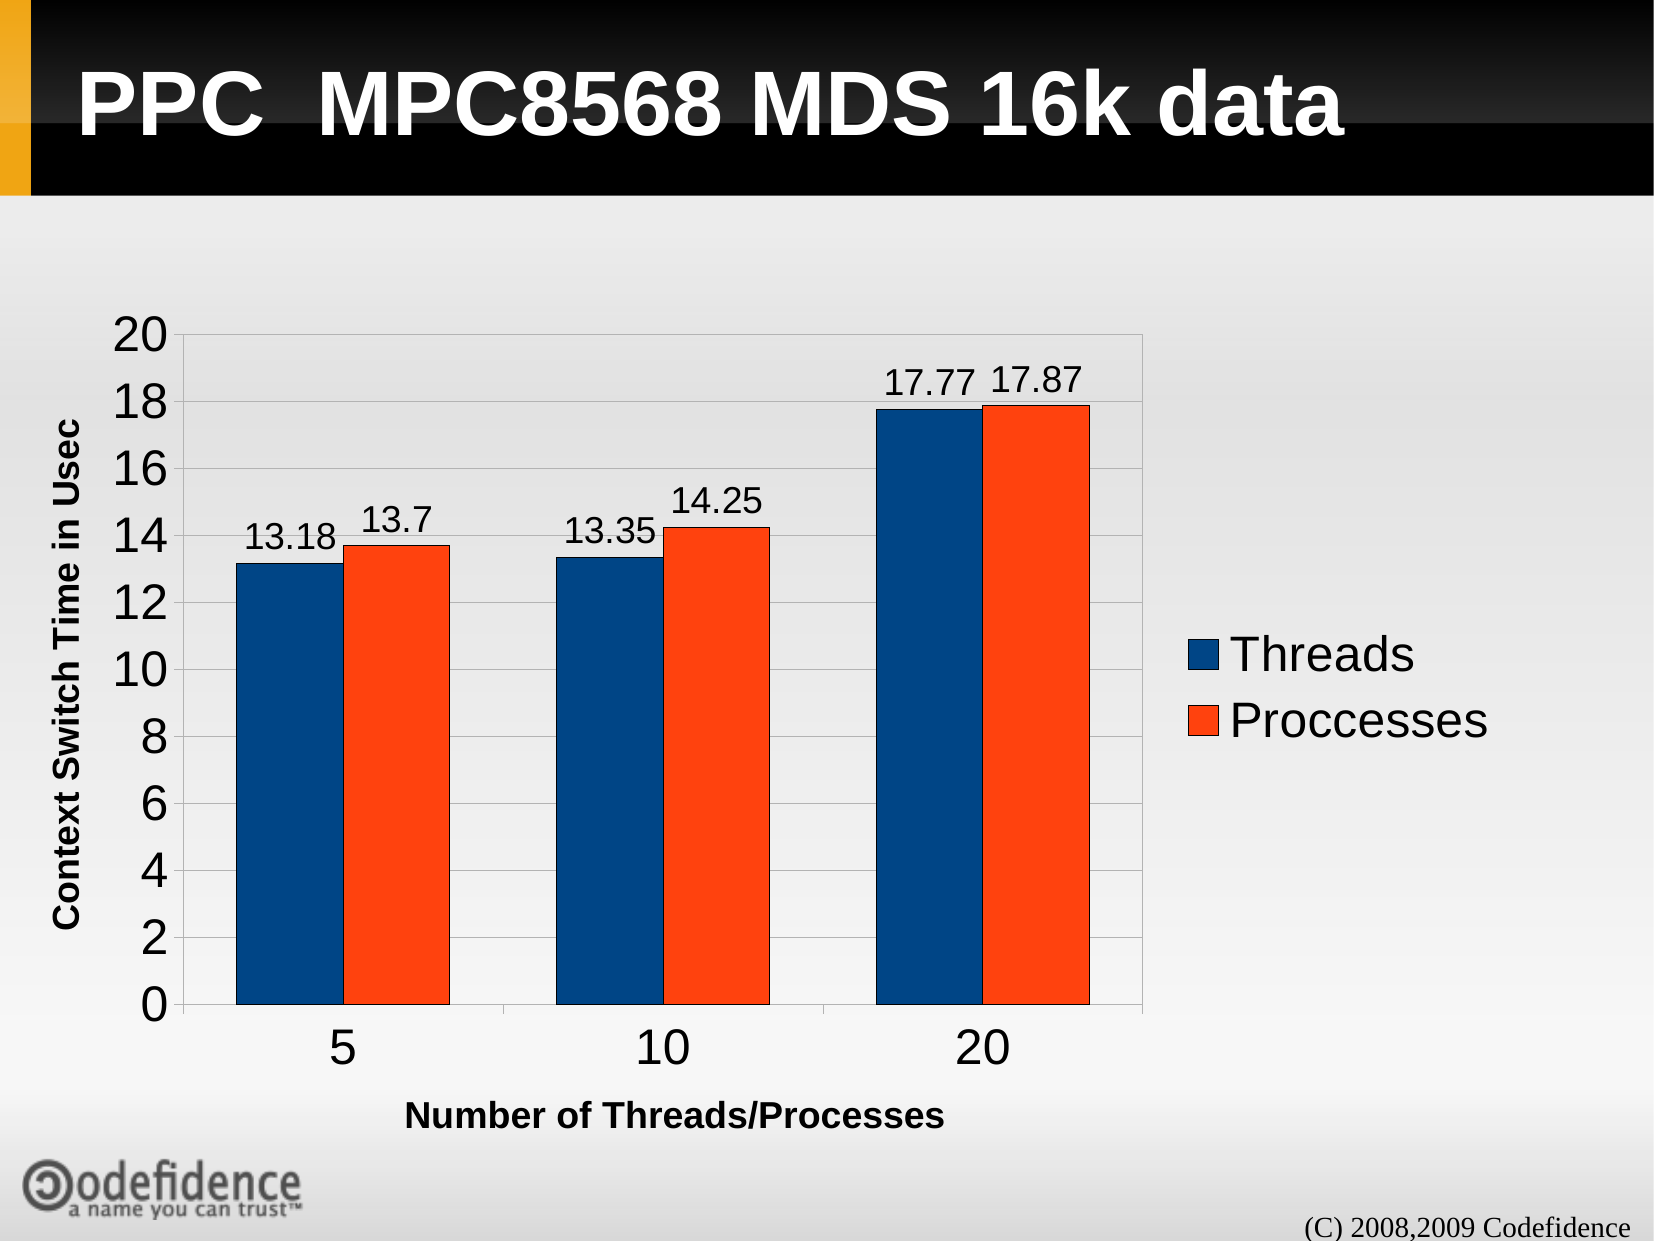

# PPC MPC8568 MDS 16k data
### Chart
| Category | Threads | Proccesses |
|---|---|---|
| 5 | 13.18 | 13.7 |
| 10 | 13.35 | 14.25 |
| 20 | 17.77 | 17.87 |Context Switch Time in Usec
Number of Threads/Processes